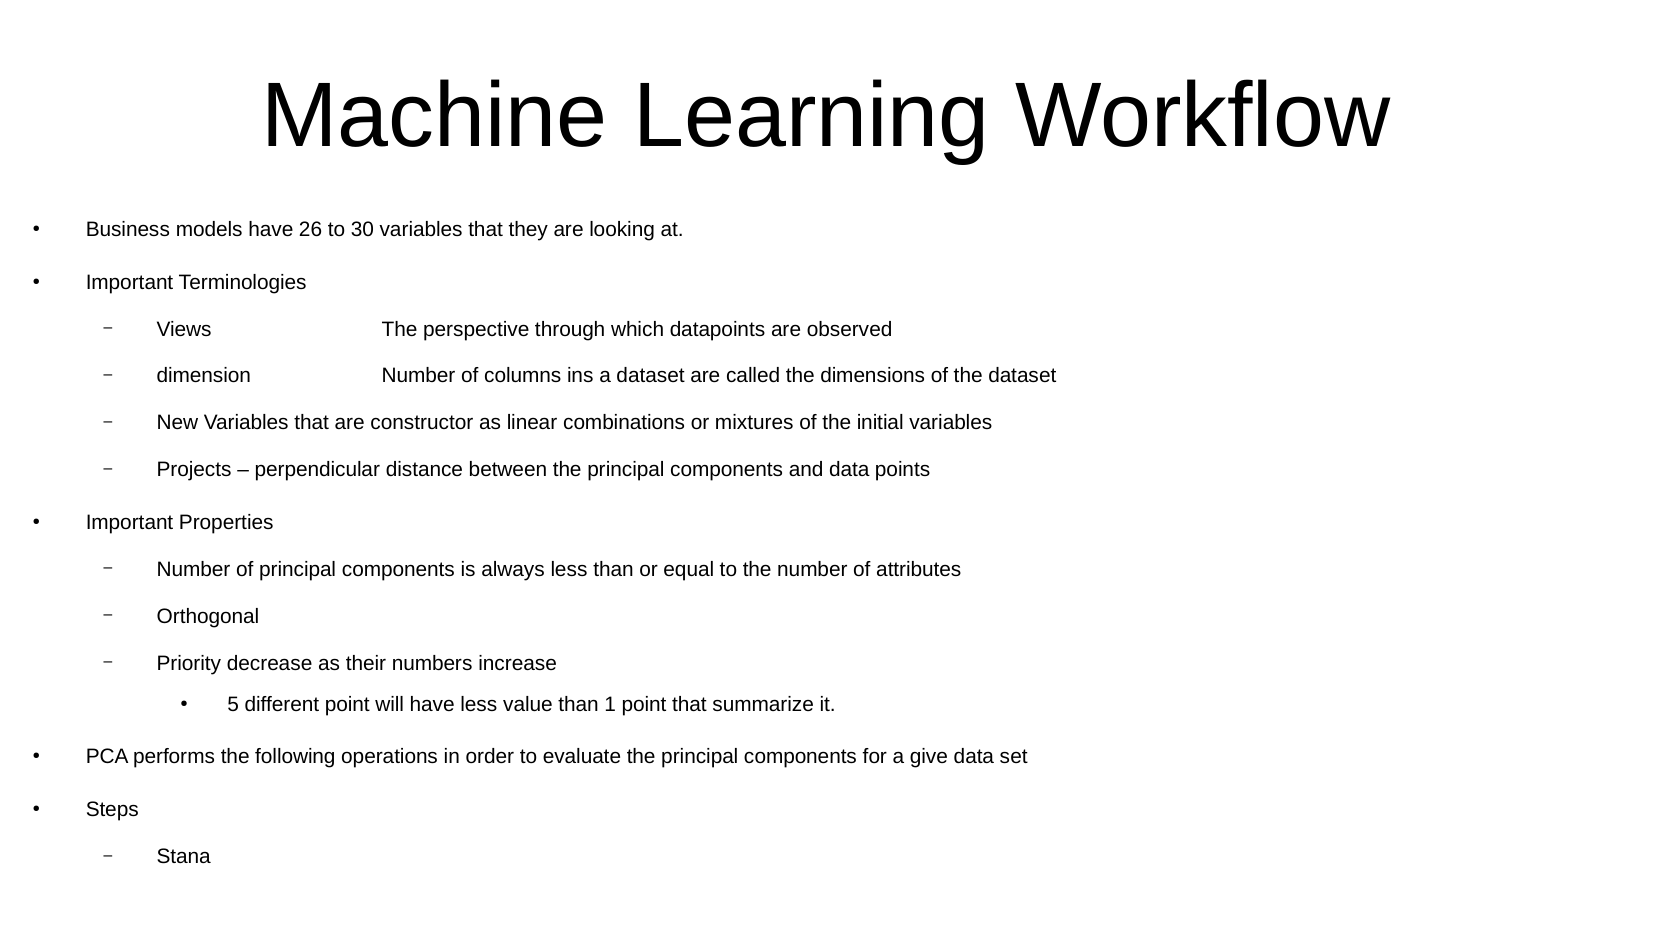

# Machine Learning Workflow
Business models have 26 to 30 variables that they are looking at.
Important Terminologies
Views 			The perspective through which datapoints are observed
dimension 		Number of columns ins a dataset are called the dimensions of the dataset
New Variables that are constructor as linear combinations or mixtures of the initial variables
Projects – perpendicular distance between the principal components and data points
Important Properties
Number of principal components is always less than or equal to the number of attributes
Orthogonal
Priority decrease as their numbers increase
5 different point will have less value than 1 point that summarize it.
PCA performs the following operations in order to evaluate the principal components for a give data set
Steps
Stana